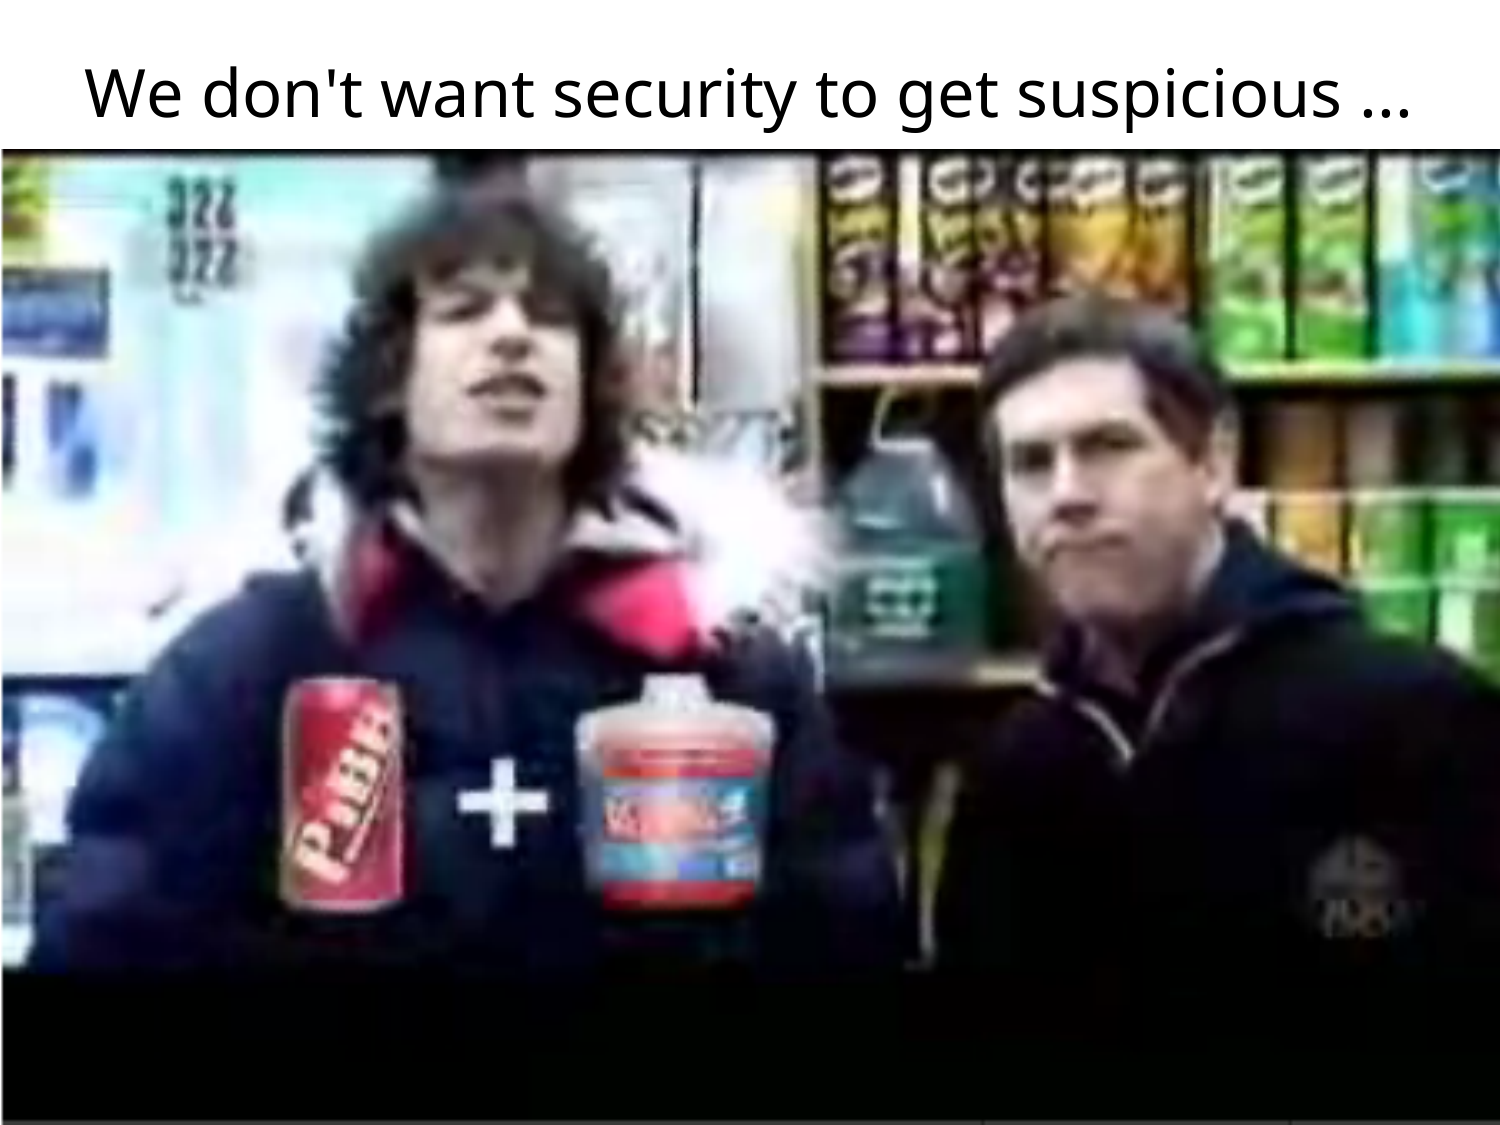

# We don't want security to get suspicious ...
5